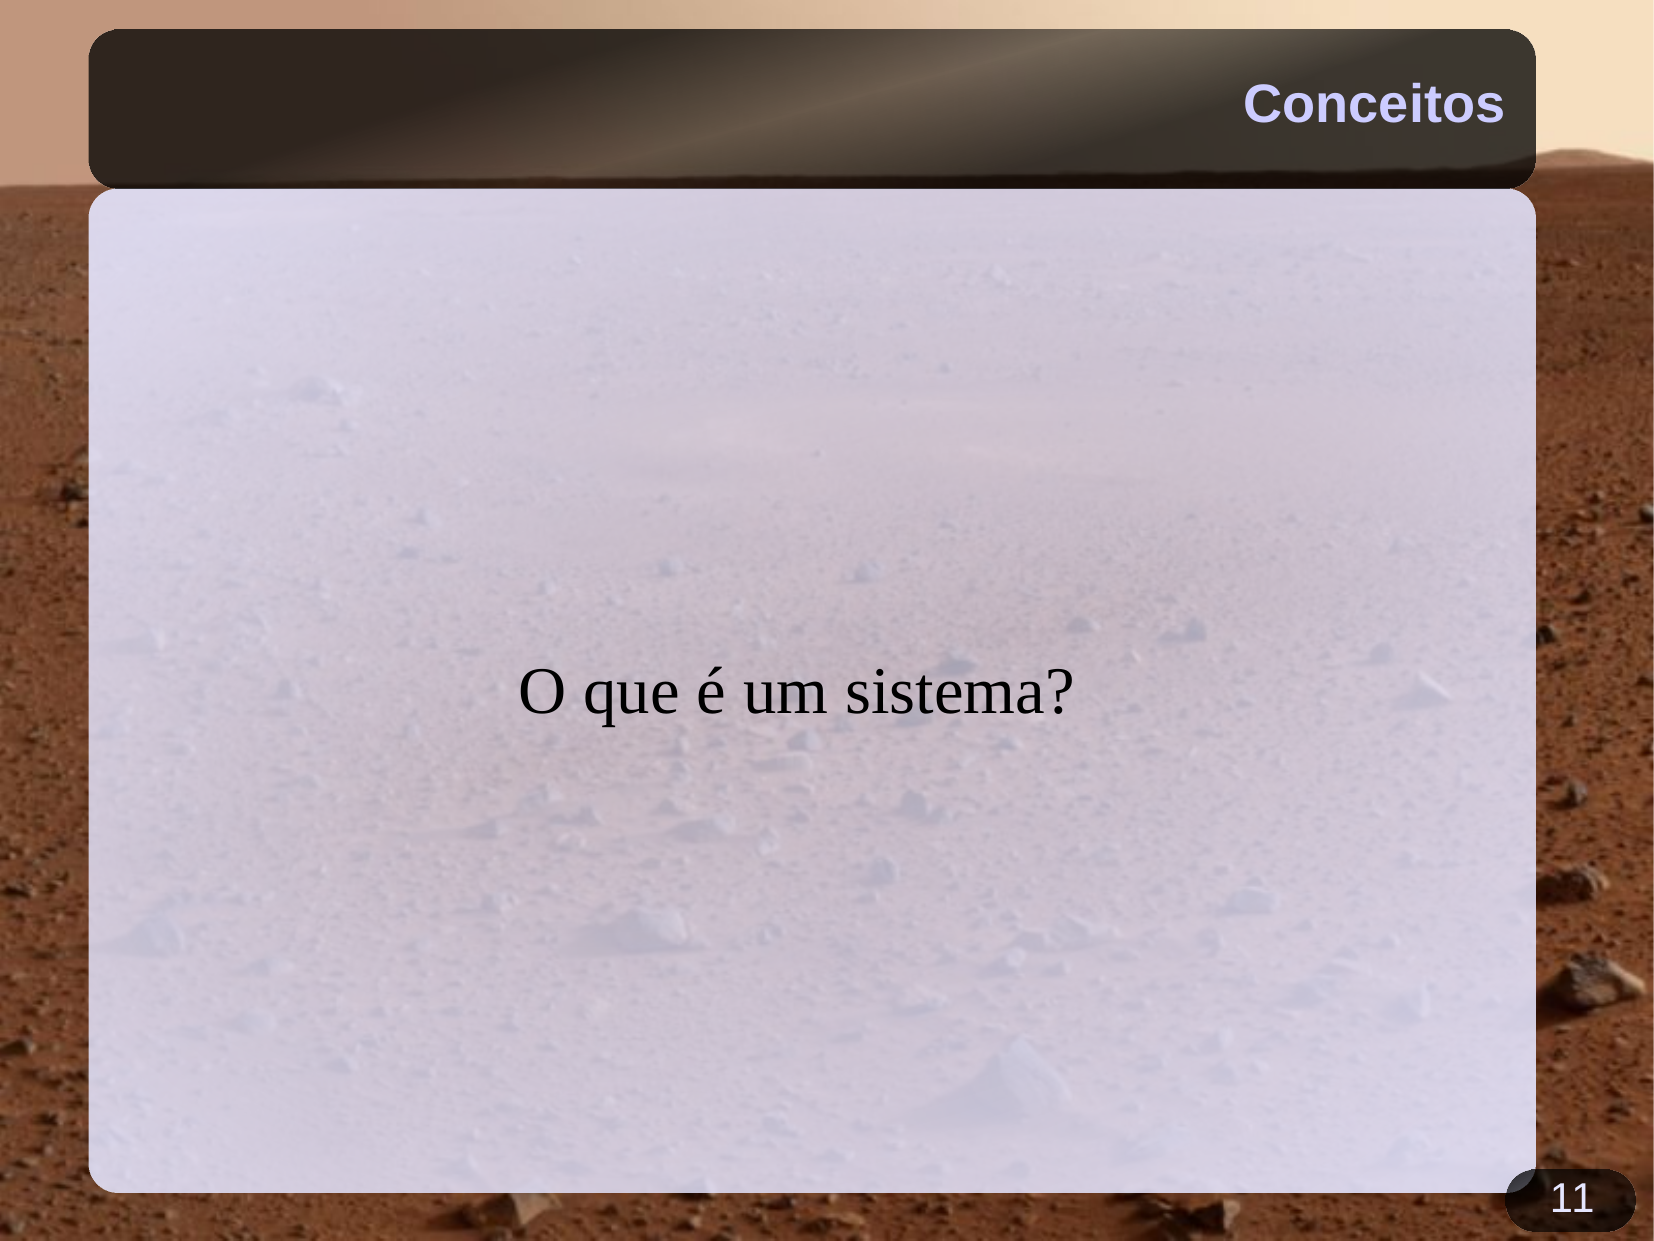

# Conceitos
O que é um sistema?